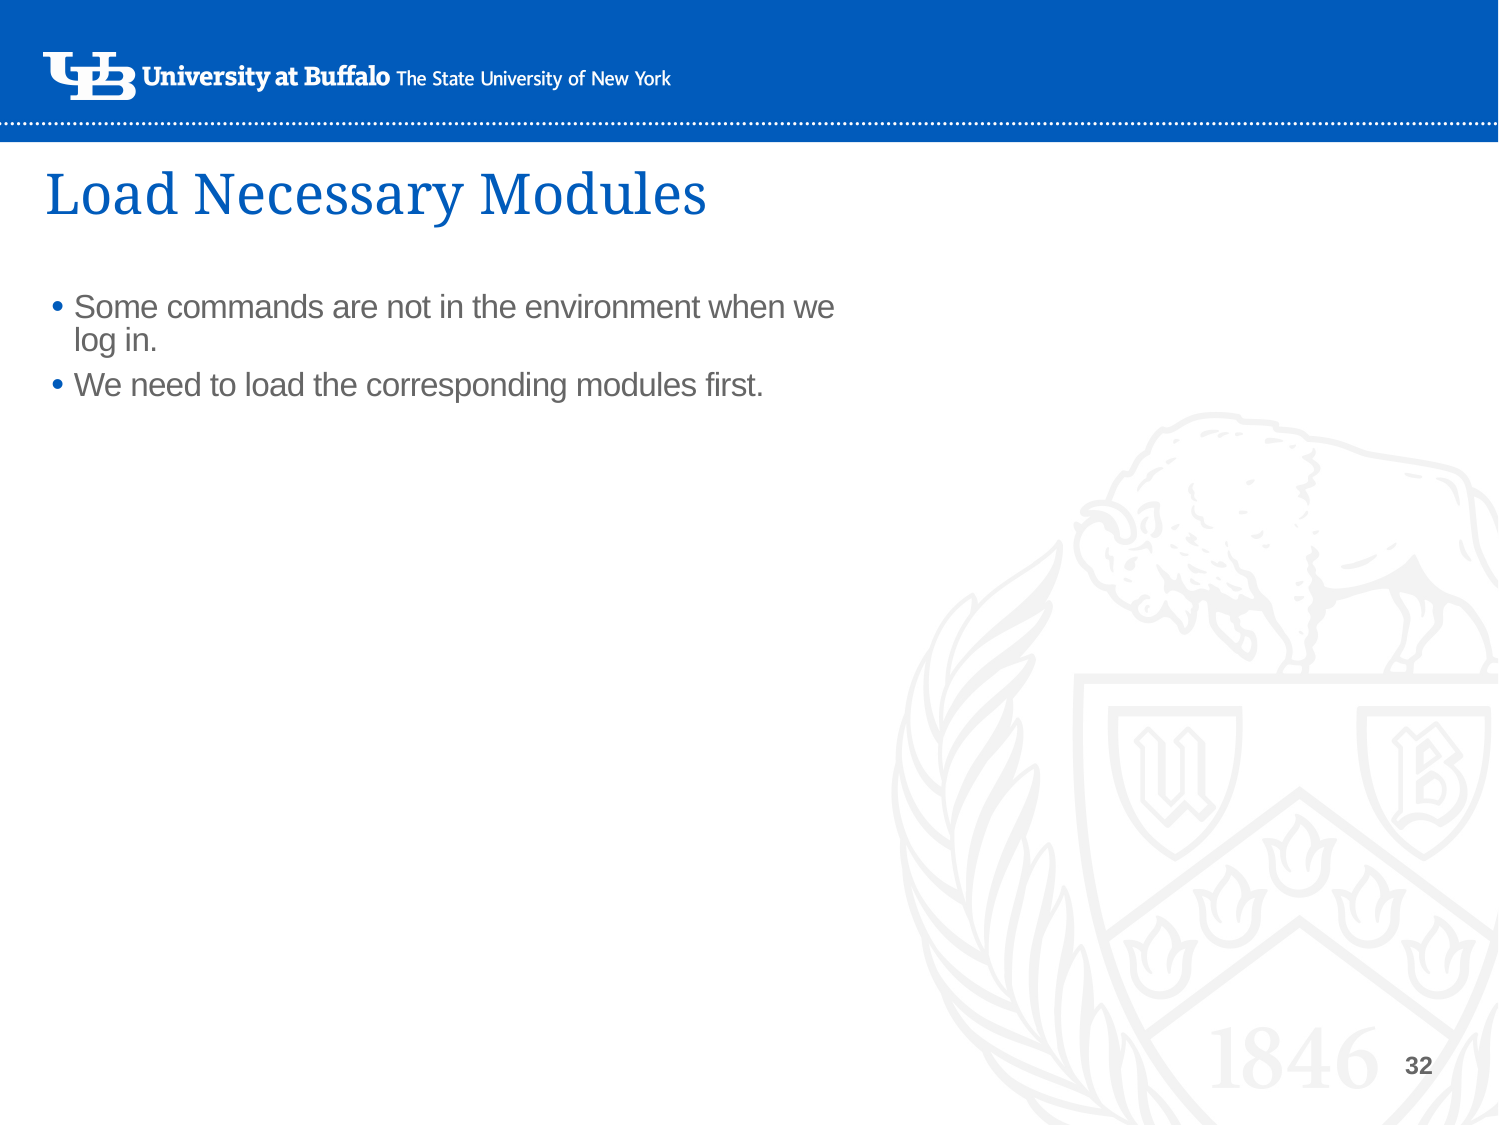

# Load Necessary Modules
Some commands are not in the environment when we log in.
We need to load the corresponding modules first.